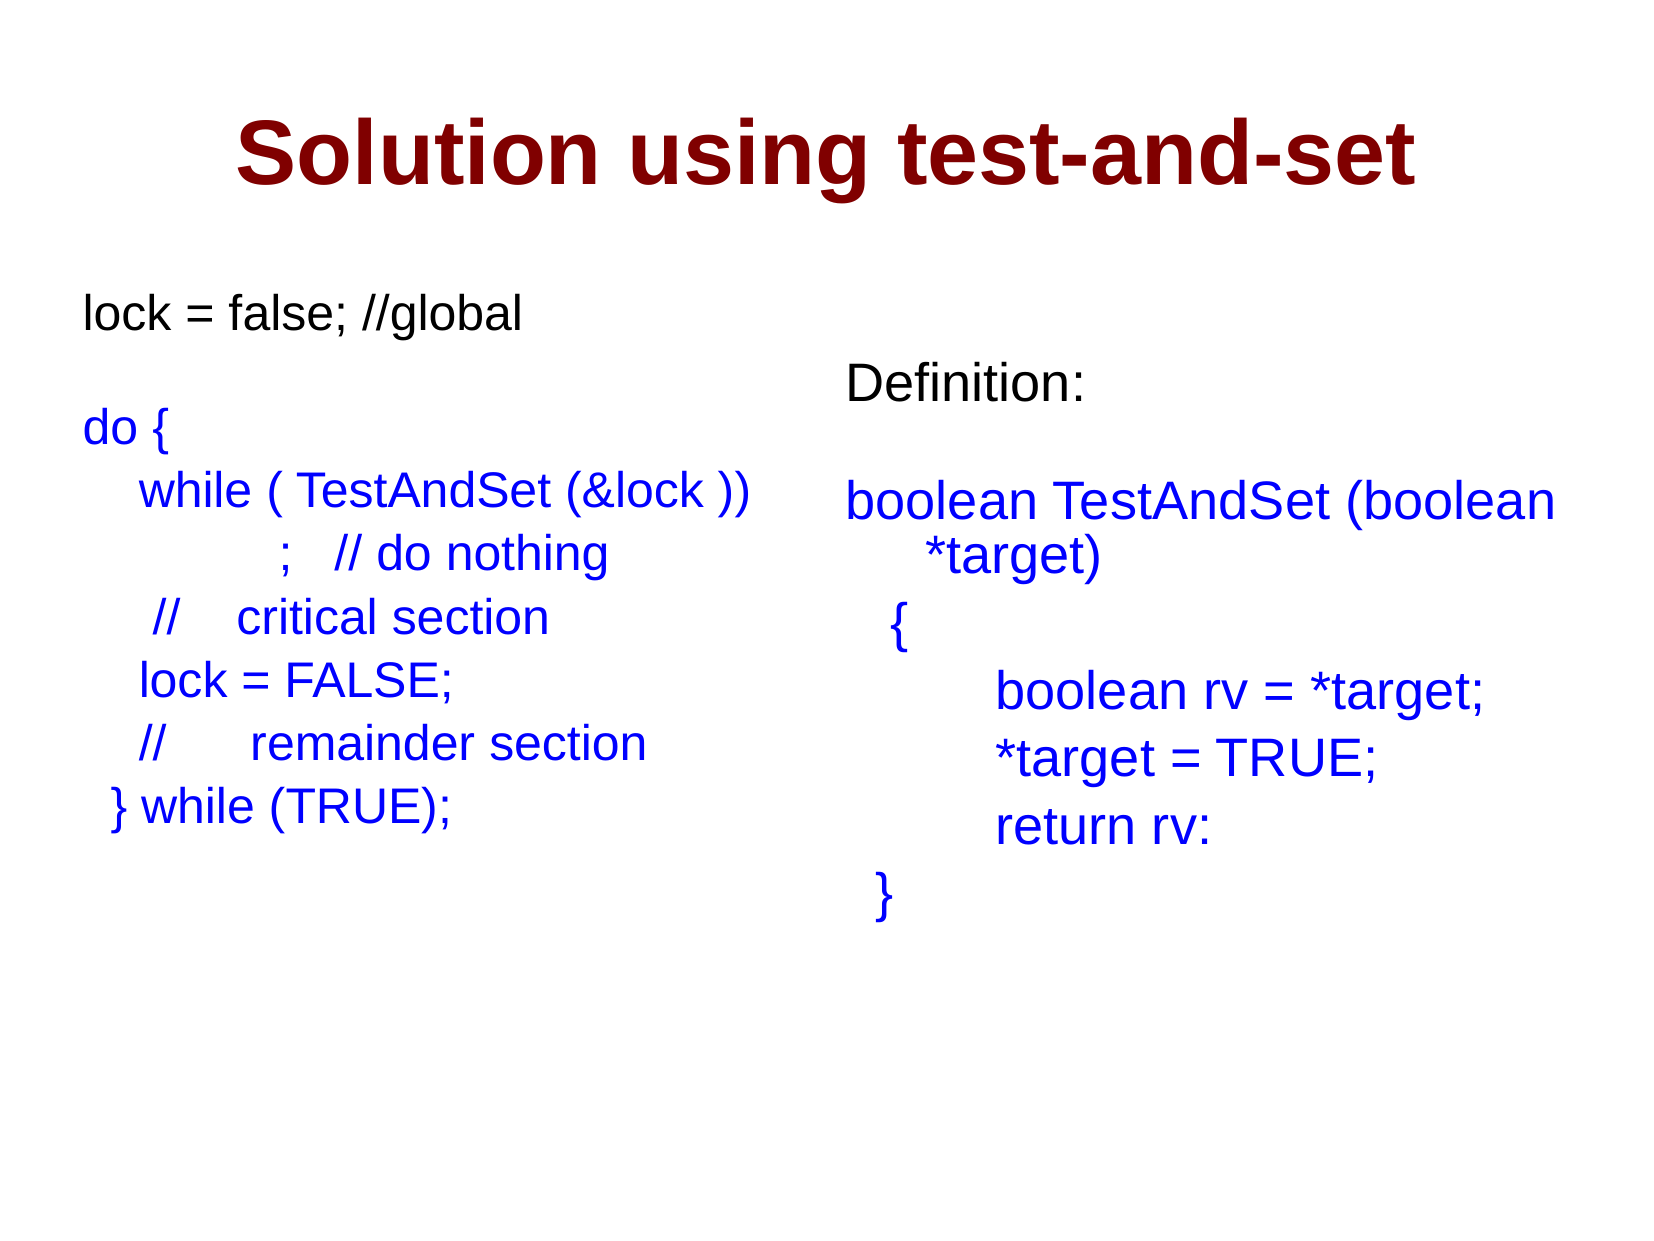

# Solution using test-and-set
Definition:
boolean TestAndSet (boolean *target)
 {
 boolean rv = *target;
 *target = TRUE;
 return rv:
 }
lock = false; //global
do {
 while ( TestAndSet (&lock ))
 ; // do nothing
 // critical section
 lock = FALSE;
 // remainder section
 } while (TRUE);